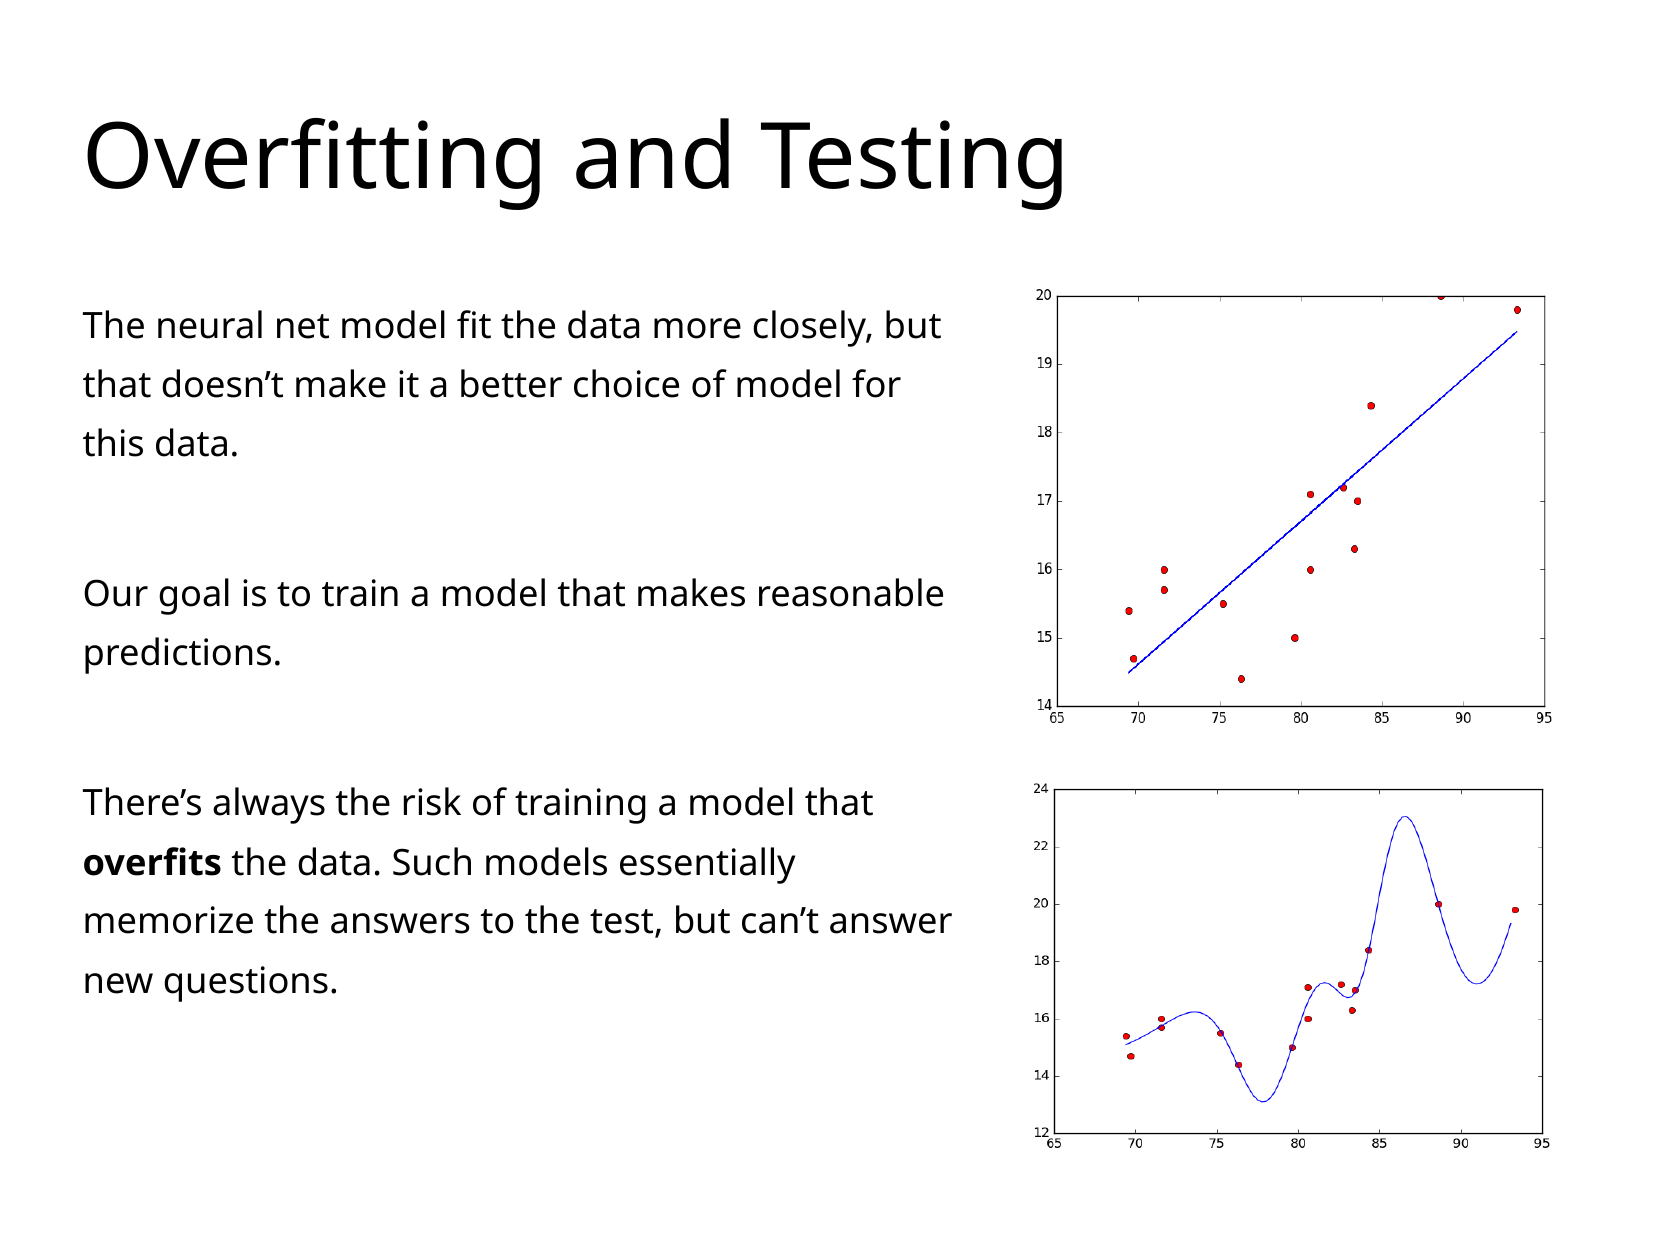

# Overfitting and Testing
The neural net model fit the data more closely, but that doesn’t make it a better choice of model for this data.
Our goal is to train a model that makes reasonable predictions.
There’s always the risk of training a model that overfits the data. Such models essentially memorize the answers to the test, but can’t answer new questions.